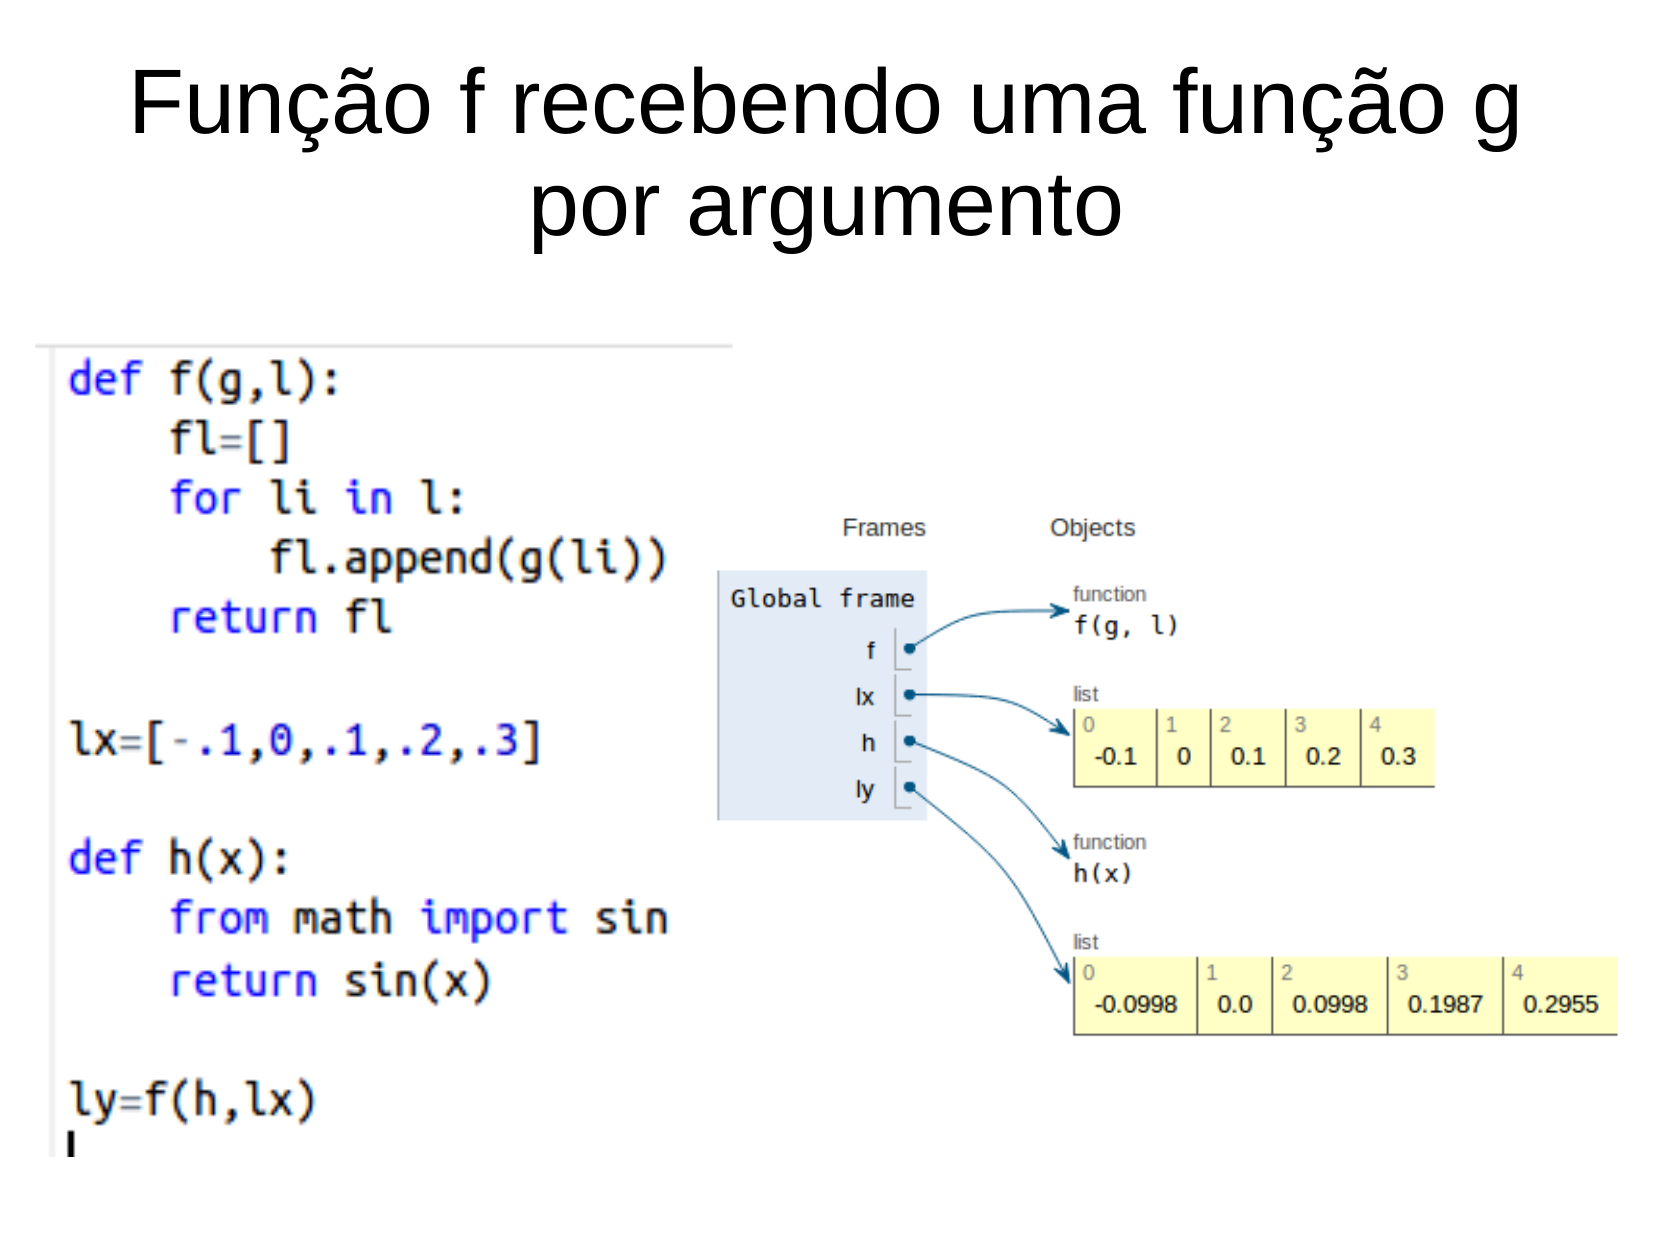

# Função f recebendo uma função g por argumento